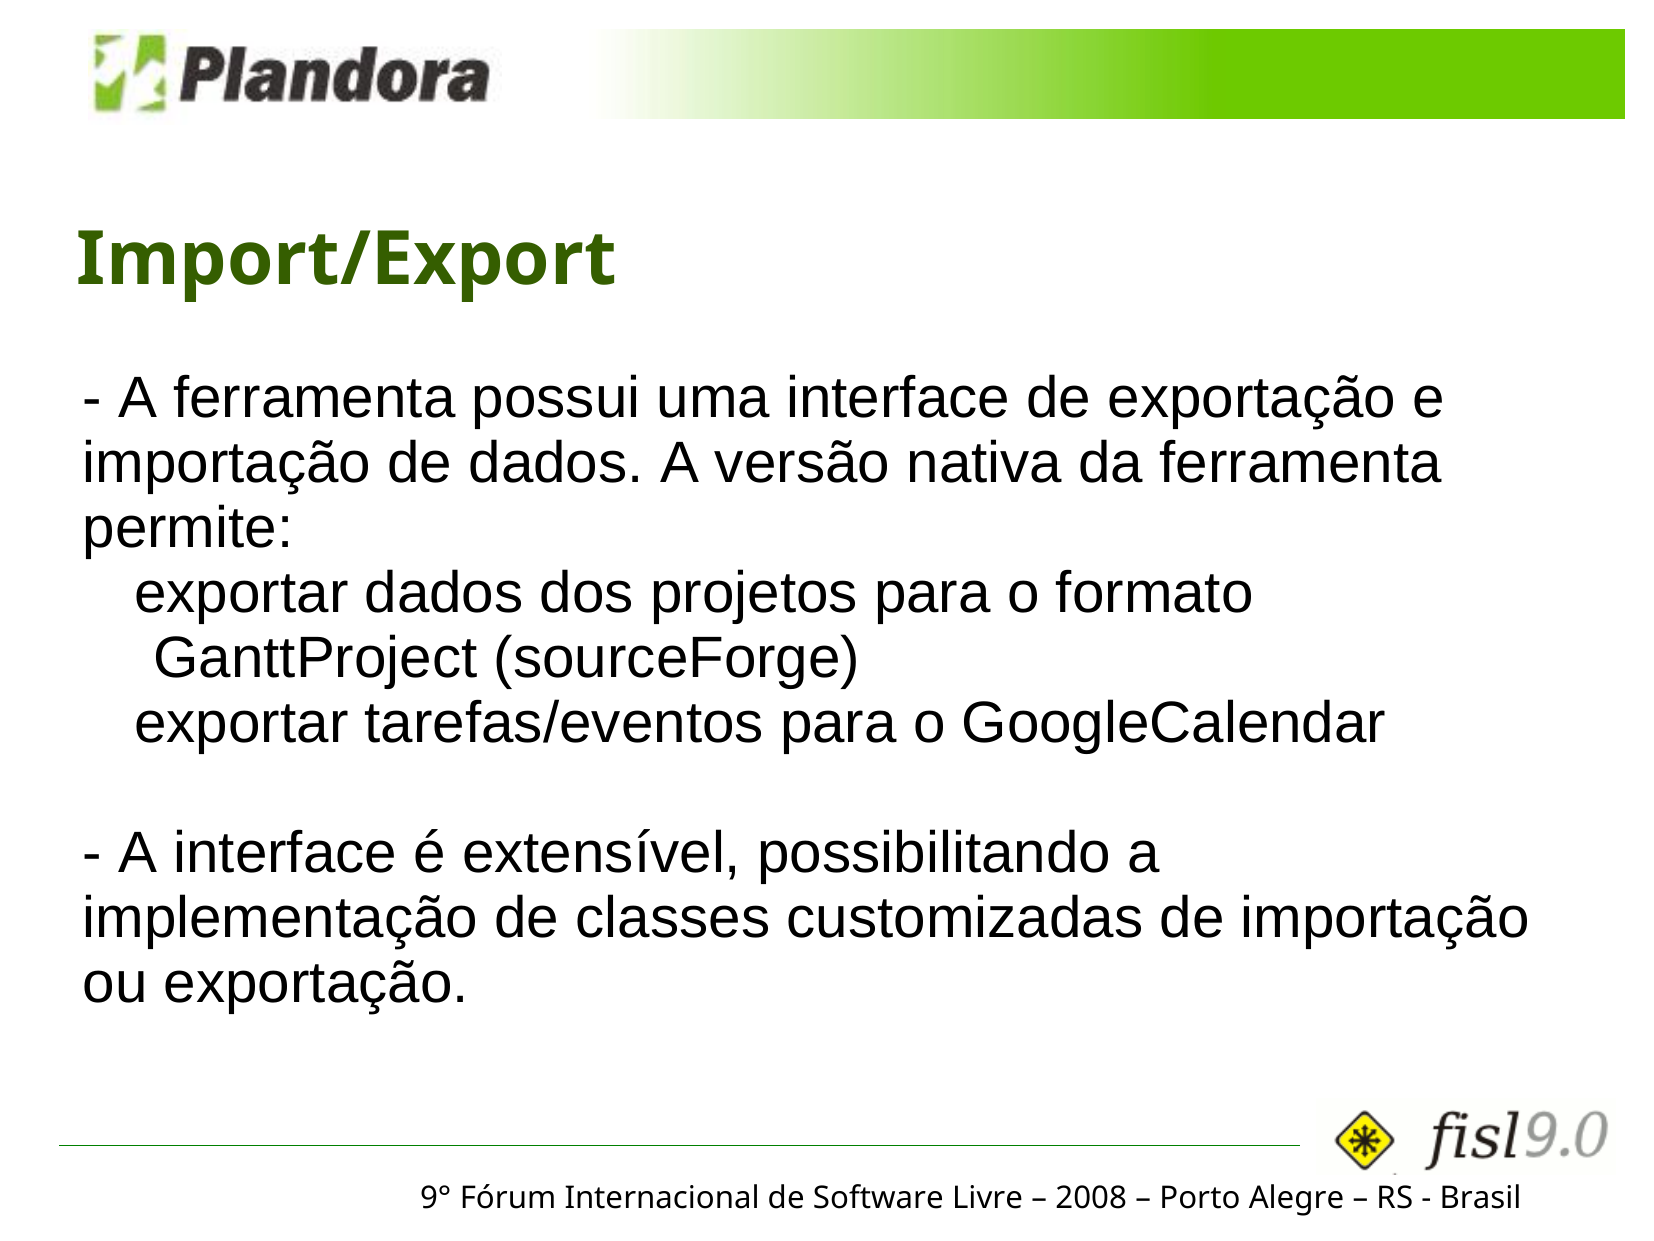

# Import/Export
- A ferramenta possui uma interface de exportação e importação de dados. A versão nativa da ferramenta permite:
 exportar dados dos projetos para o formato GanttProject (sourceForge)
 exportar tarefas/eventos para o GoogleCalendar
- A interface é extensível, possibilitando a implementação de classes customizadas de importação ou exportação.